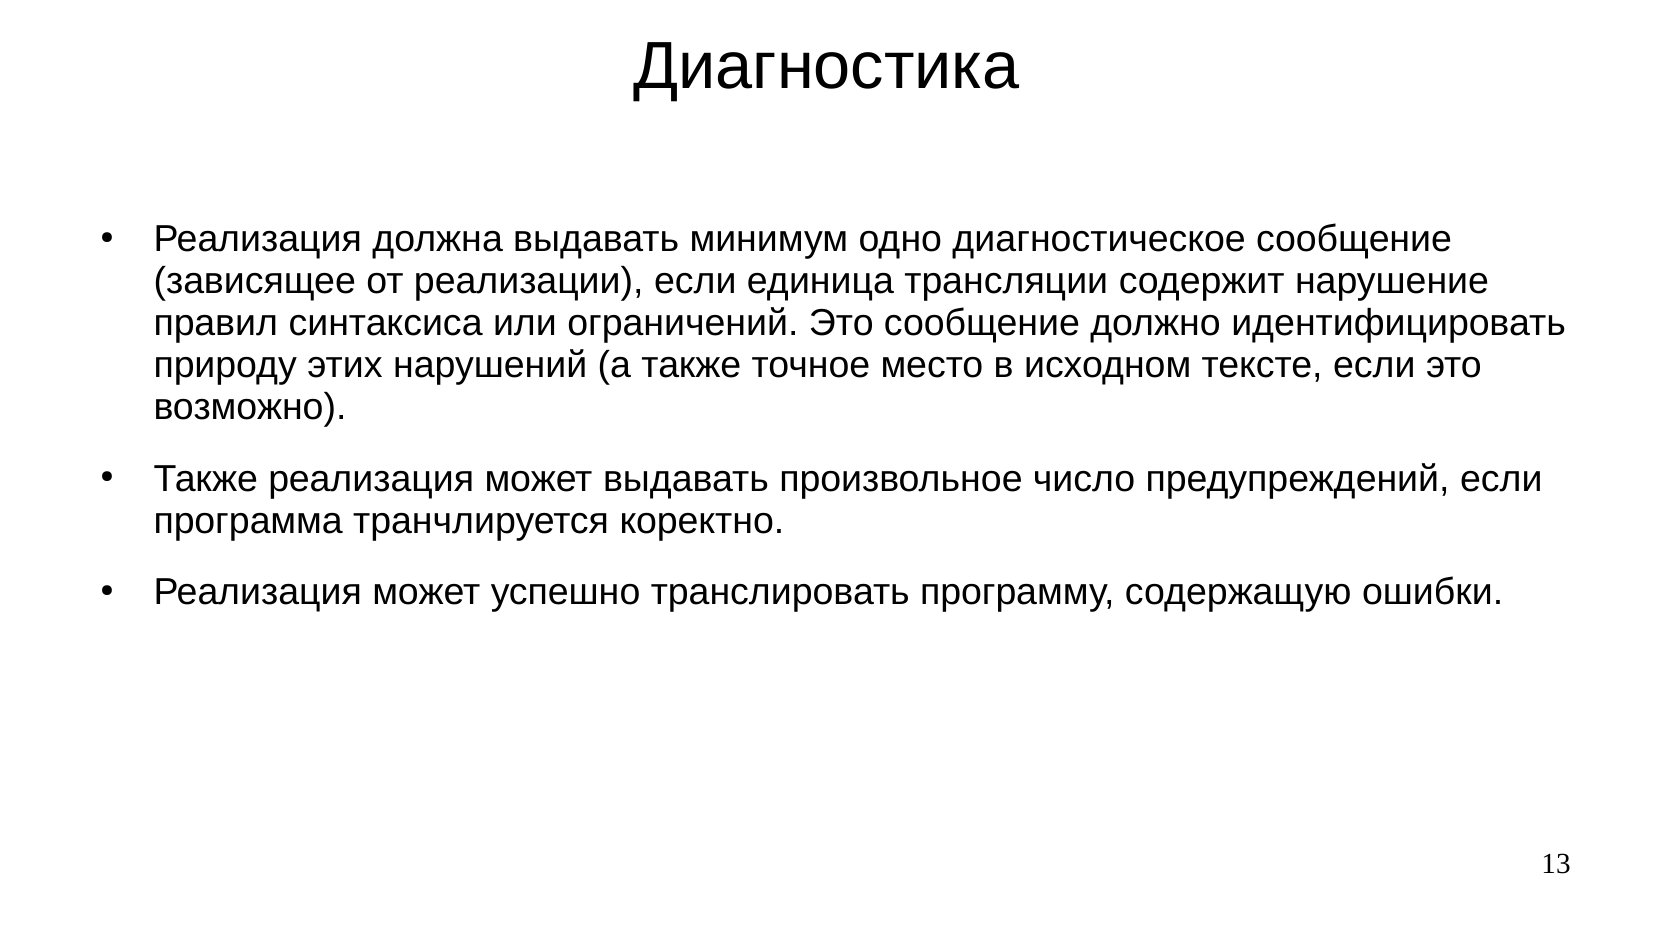

# Диагностика
Реализация должна выдавать минимум одно диагностическое сообщение (зависящее от реализации), если единица трансляции содержит нарушение правил синтаксиса или ограничений. Это сообщение должно идентифицировать природу этих нарушений (а также точное место в исходном тексте, если это возможно).
Также реализация может выдавать произвольное число предупреждений, если программа транчлируется коректно.
Реализация может успешно транслировать программу, содержащую ошибки.
13